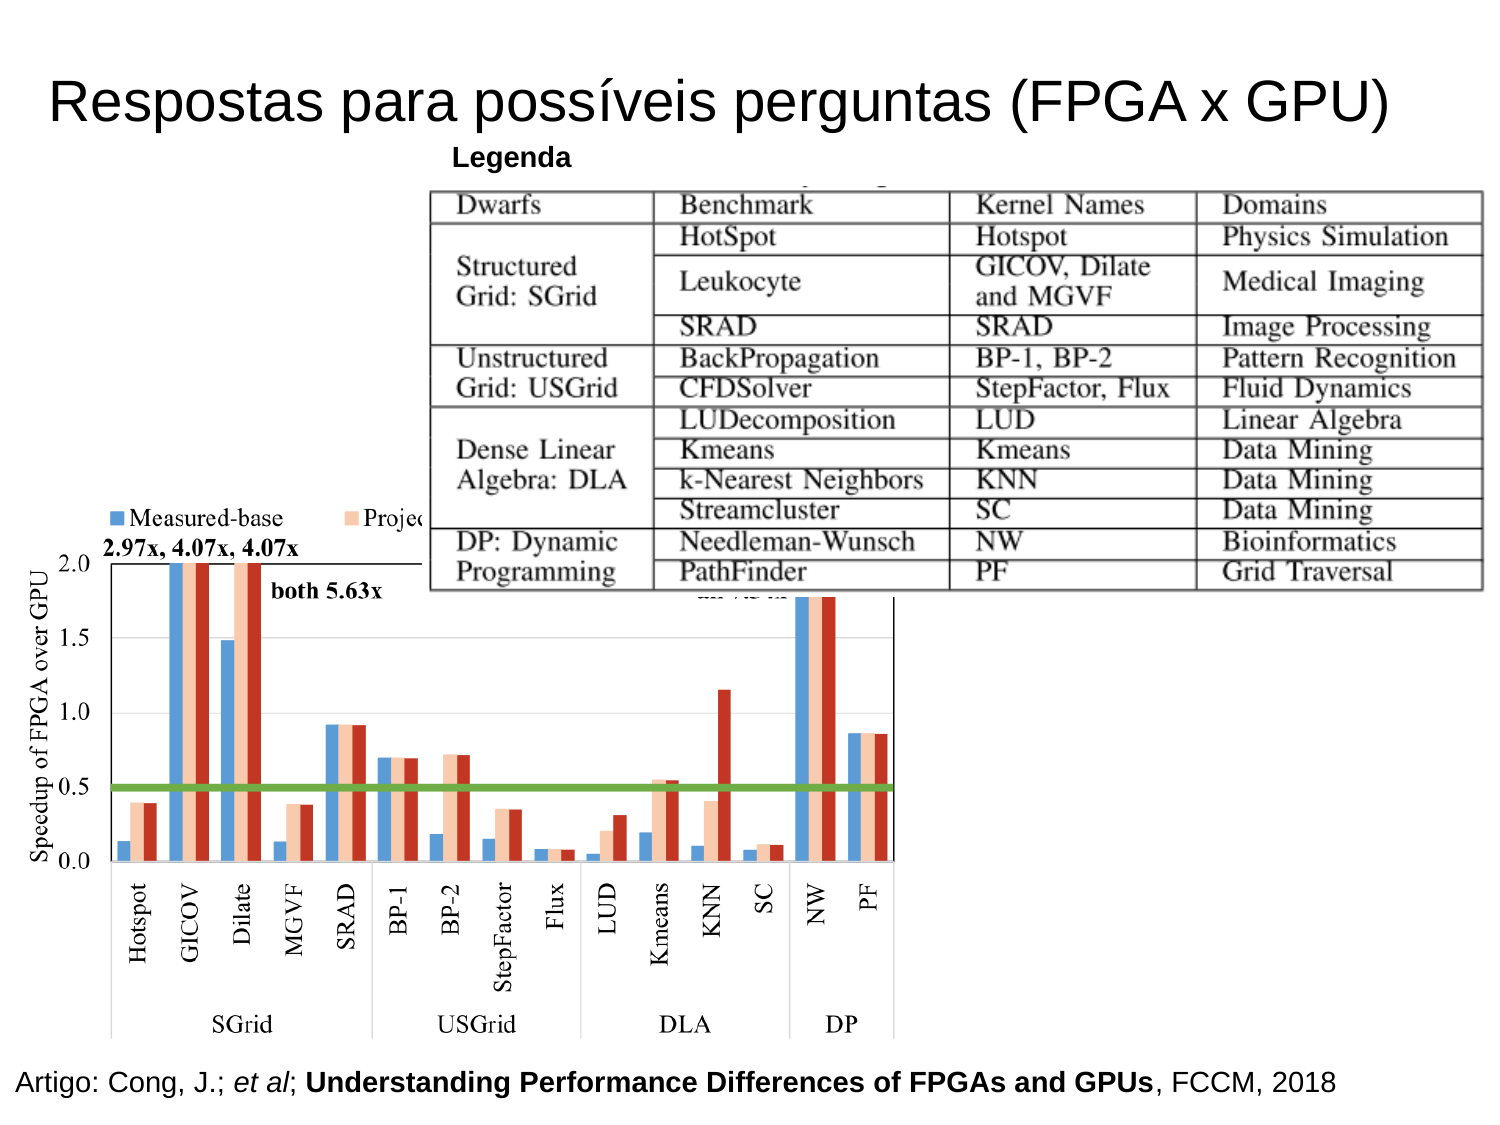

# Respostas para possíveis perguntas (FPGA x GPU)
Legenda
Artigo: Cong, J.; et al; Understanding Performance Differences of FPGAs and GPUs, FCCM, 2018